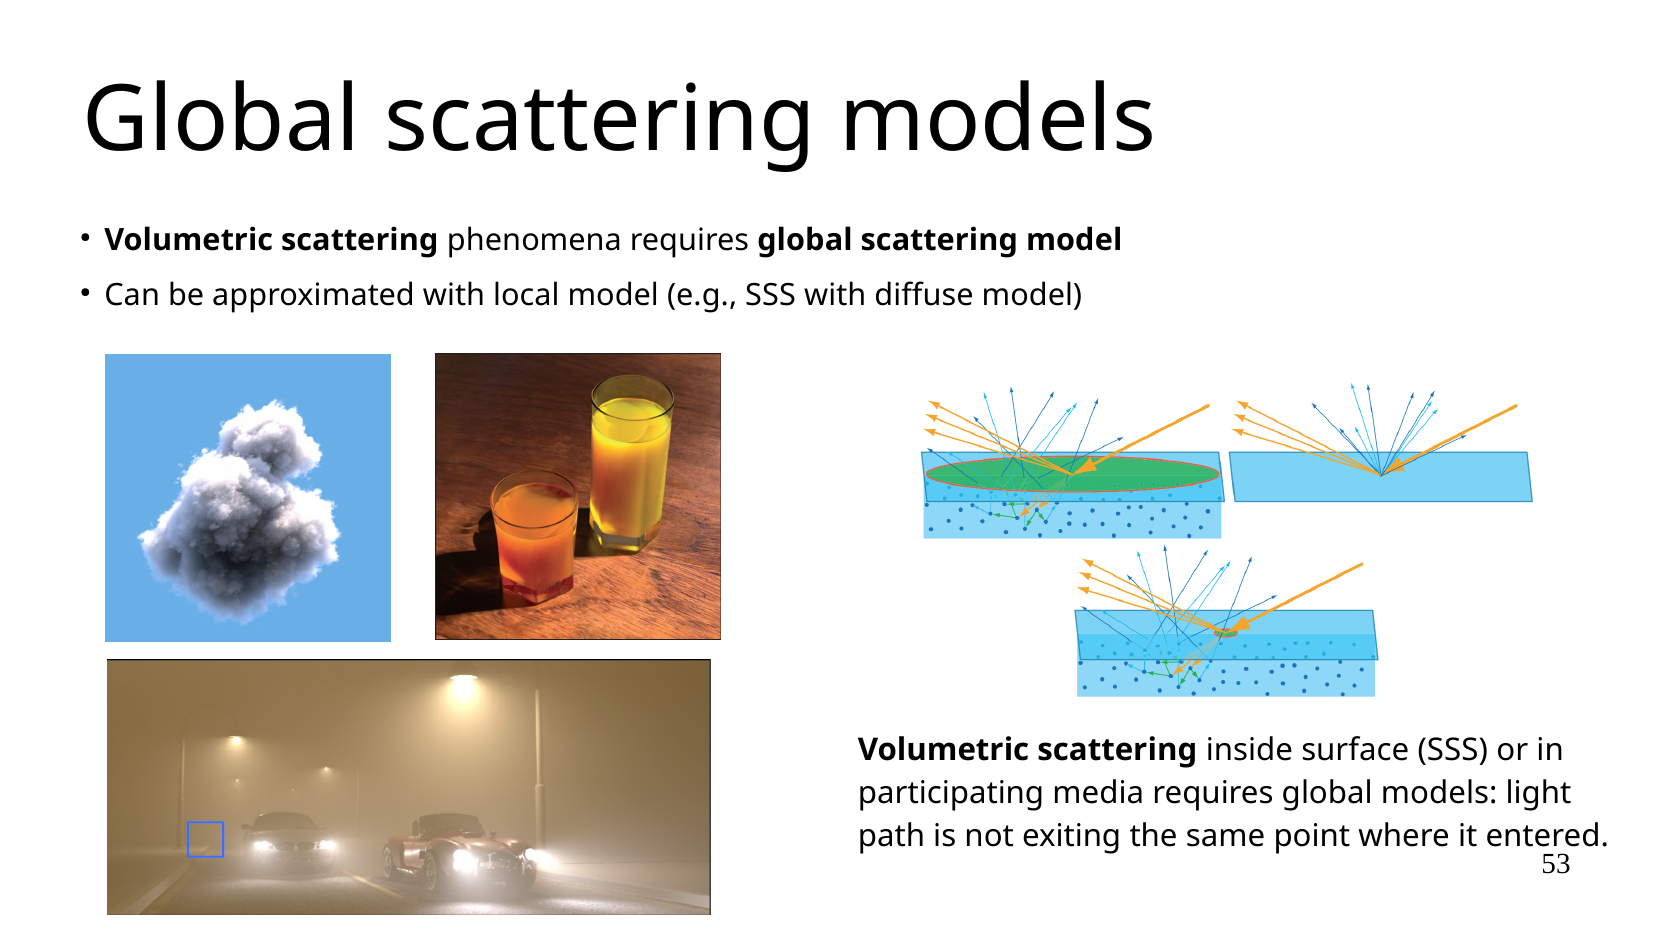

# Global scattering models
Volumetric scattering phenomena requires global scattering model
Can be approximated with local model (e.g., SSS with diffuse model)
Volumetric scattering inside surface (SSS) or in participating media requires global models: light path is not exiting the same point where it entered.
53